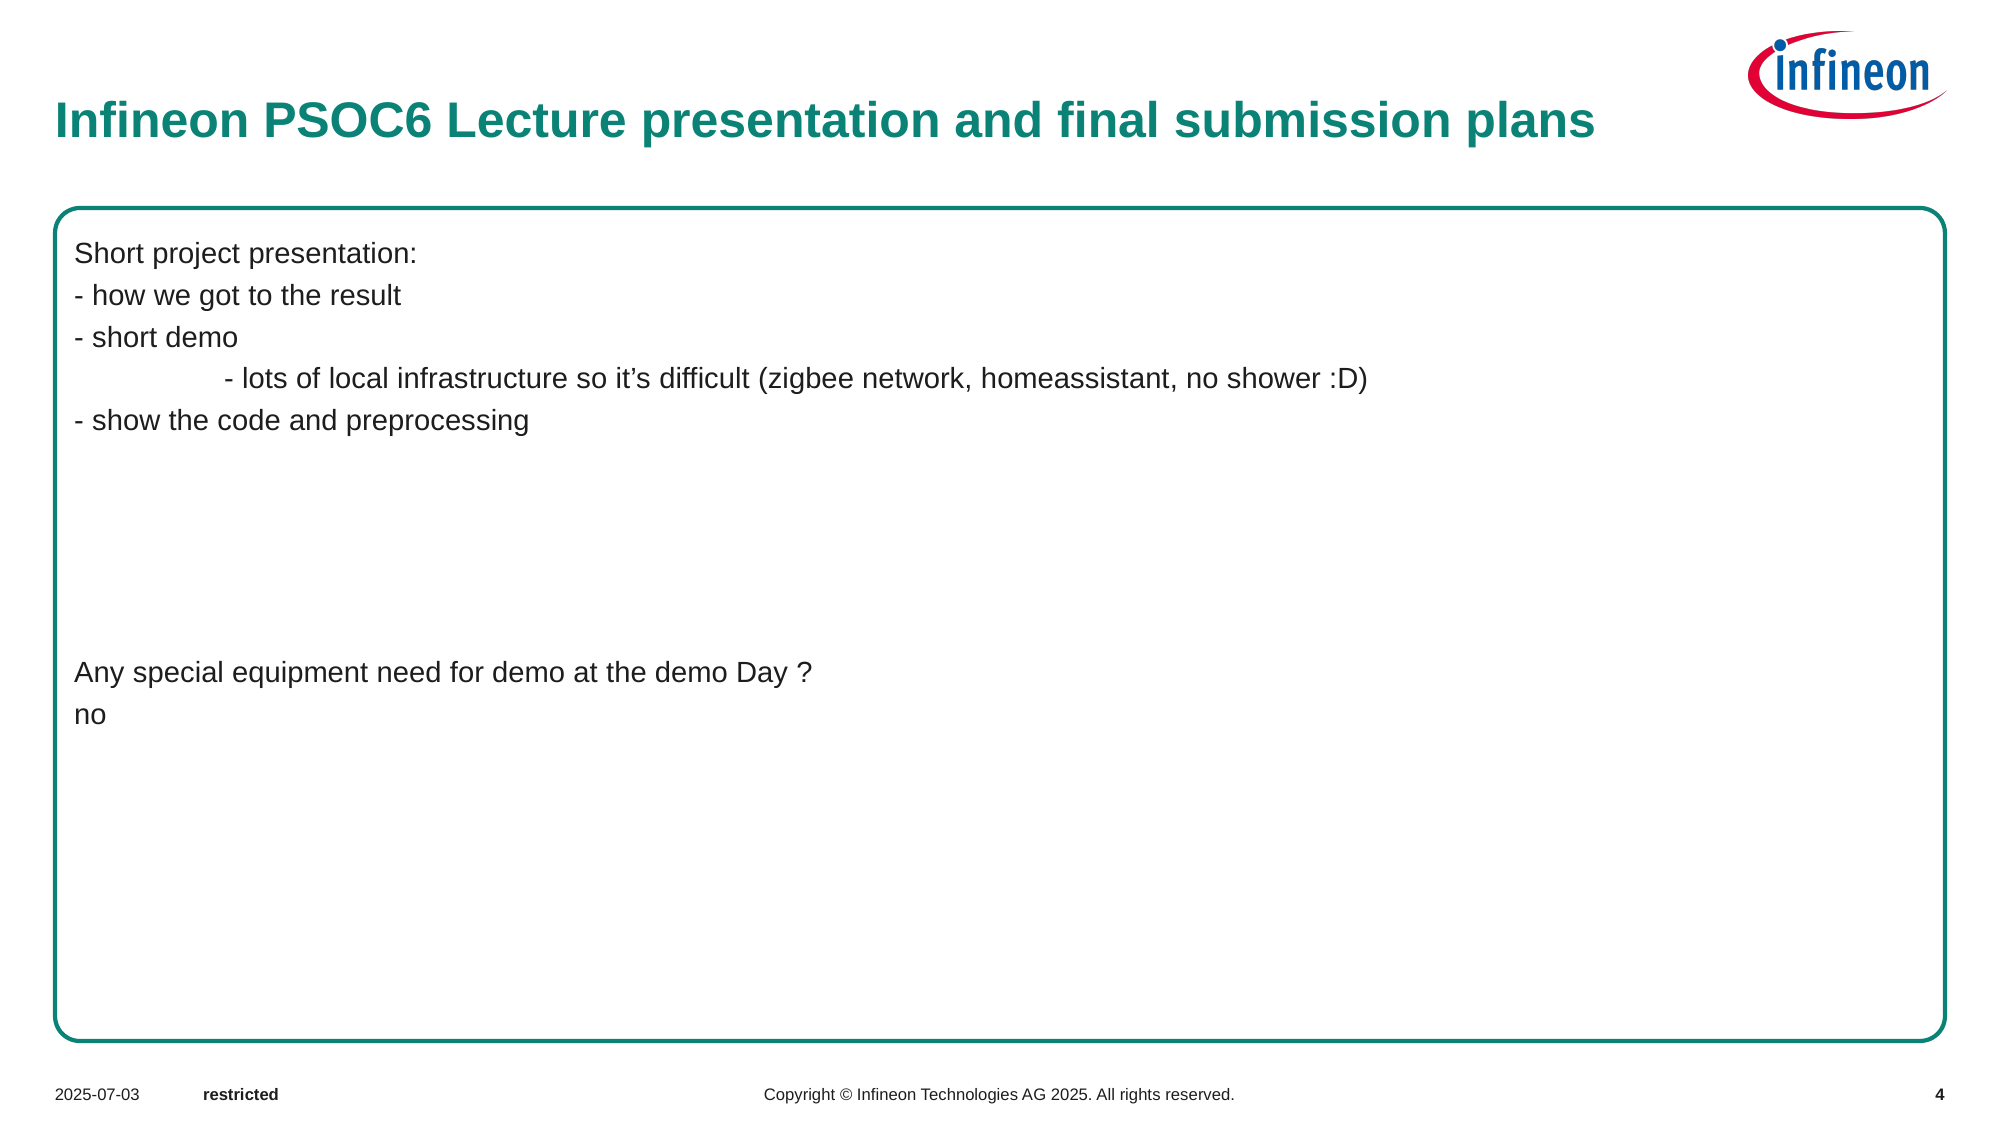

# Infineon PSOC6 Lecture presentation and final submission plans
Short project presentation:
- how we got to the result
- short demo
	- lots of local infrastructure so it’s difficult (zigbee network, homeassistant, no shower :D)
- show the code and preprocessing
Any special equipment need for demo at the demo Day ?
no